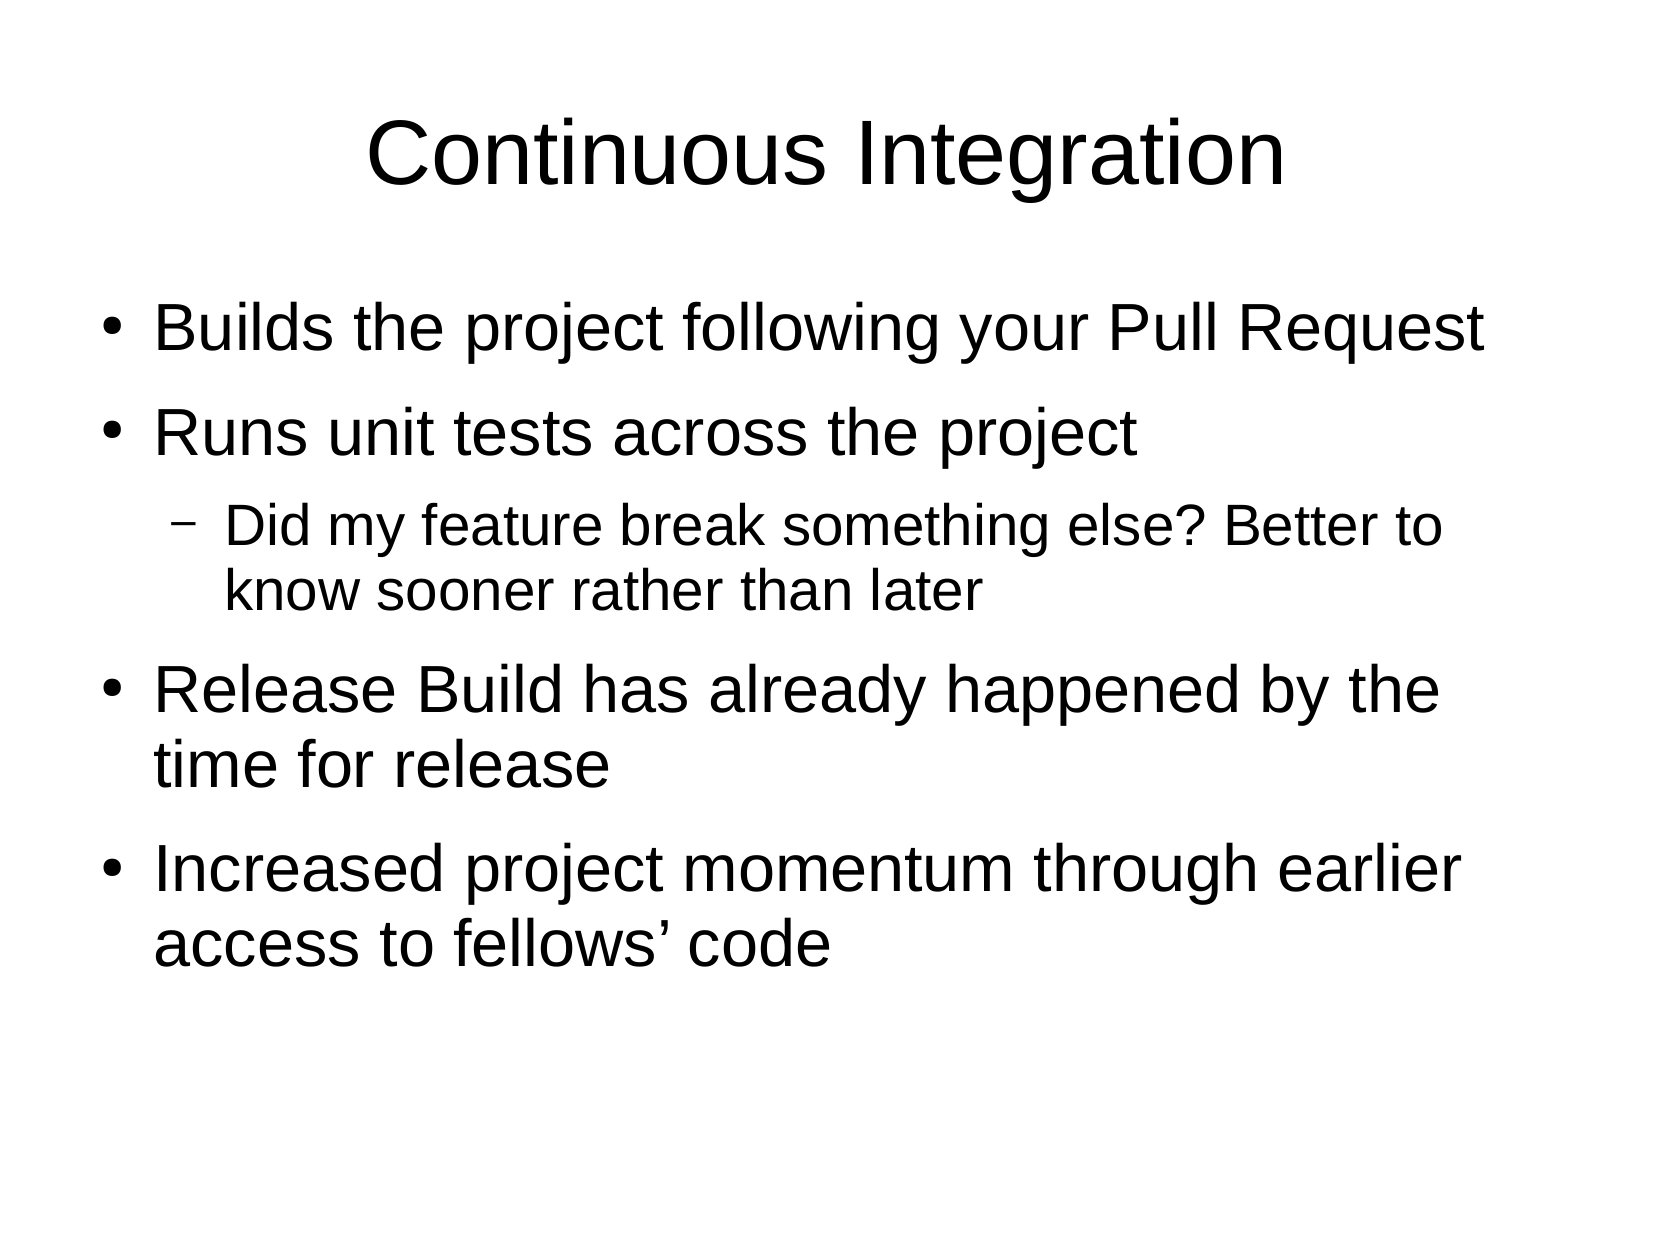

# Continuous Integration
Builds the project following your Pull Request
Runs unit tests across the project
Did my feature break something else? Better to know sooner rather than later
Release Build has already happened by the time for release
Increased project momentum through earlier access to fellows’ code